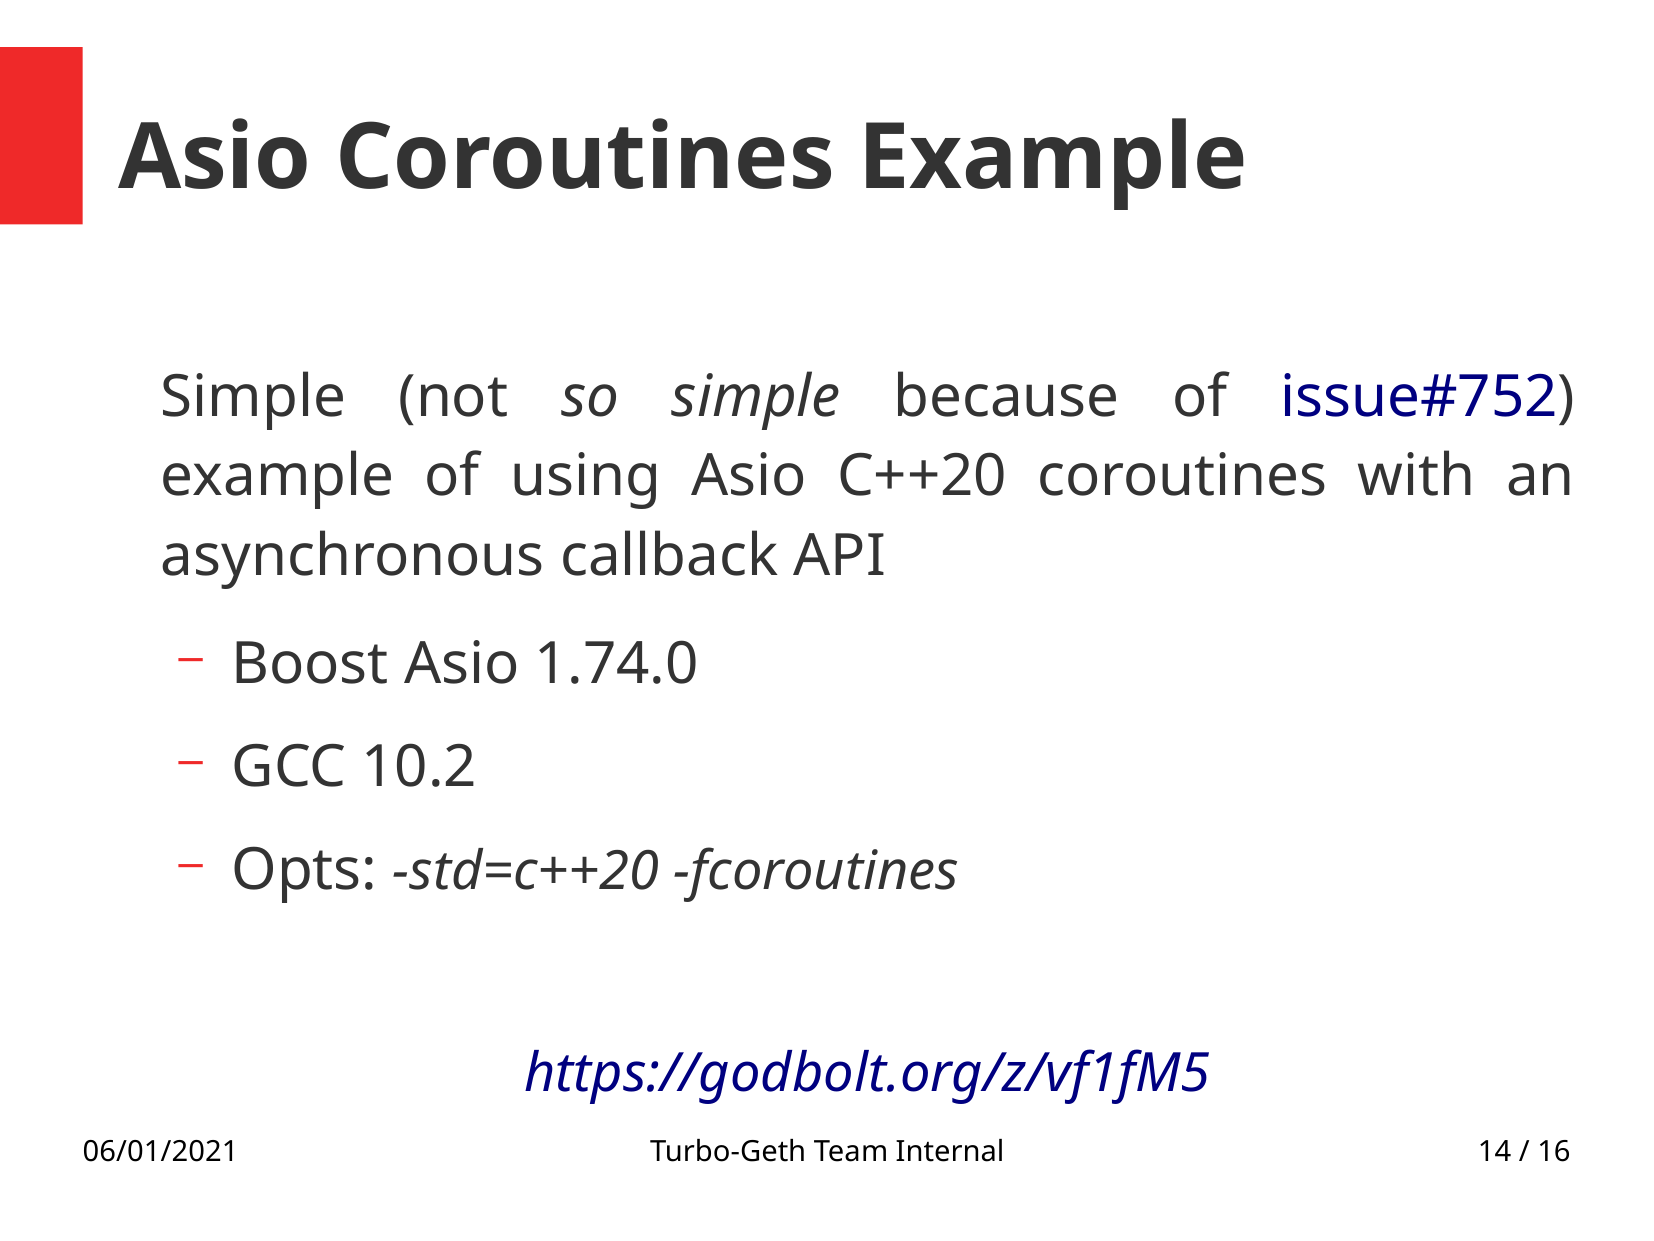

# Asio Coroutines Example
Simple (not so simple because of issue#752) example of using Asio C++20 coroutines with an asynchronous callback API
Boost Asio 1.74.0
GCC 10.2
Opts: -std=c++20 -fcoroutines
https://godbolt.org/z/vf1fM5
06/01/2021
Turbo-Geth Team Internal
14